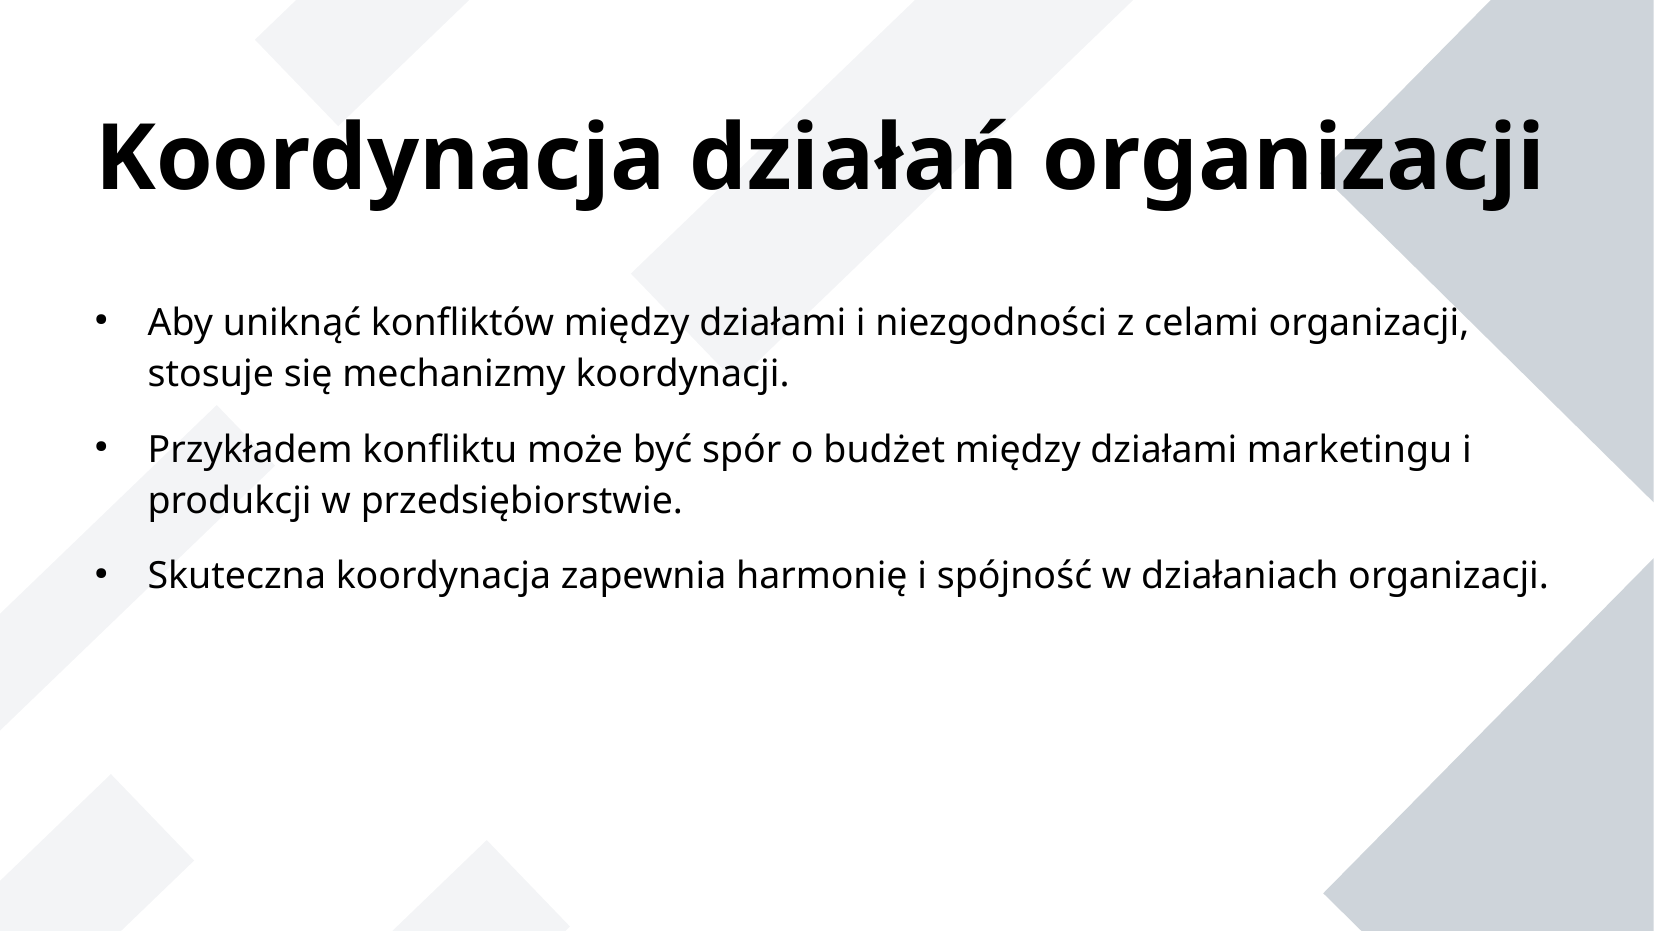

# Koordynacja działań organizacji
Aby uniknąć konfliktów między działami i niezgodności z celami organizacji, stosuje się mechanizmy koordynacji.
Przykładem konfliktu może być spór o budżet między działami marketingu i produkcji w przedsiębiorstwie.
Skuteczna koordynacja zapewnia harmonię i spójność w działaniach organizacji.